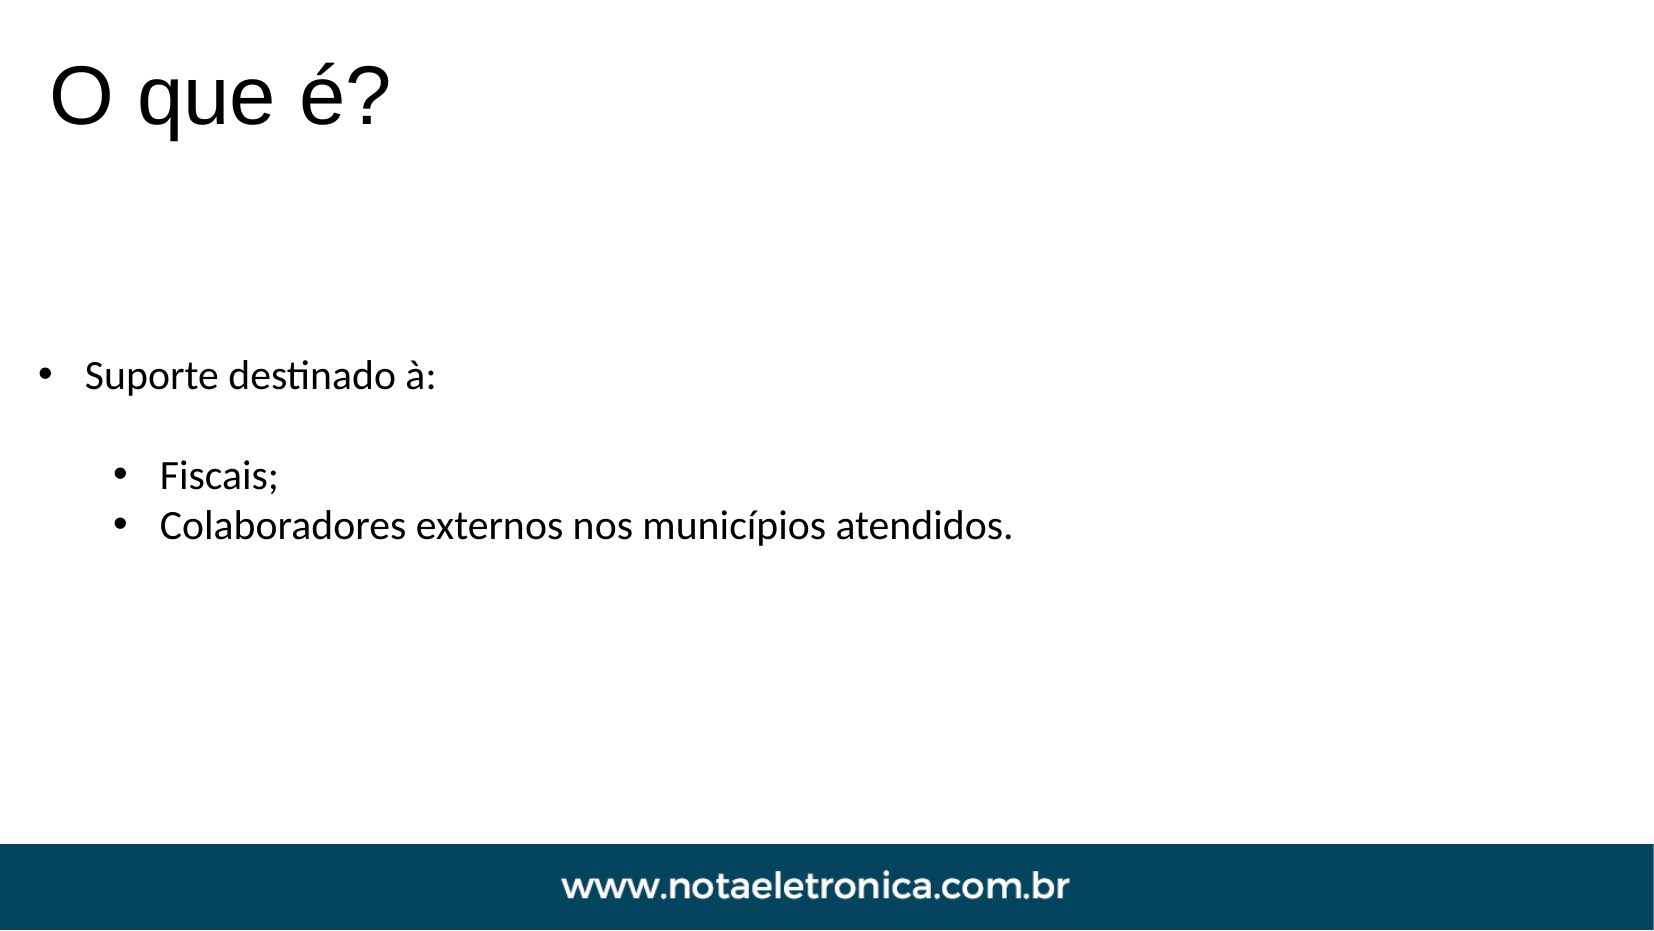

O que é?
Suporte destinado à:
Fiscais;
Colaboradores externos nos municípios atendidos.